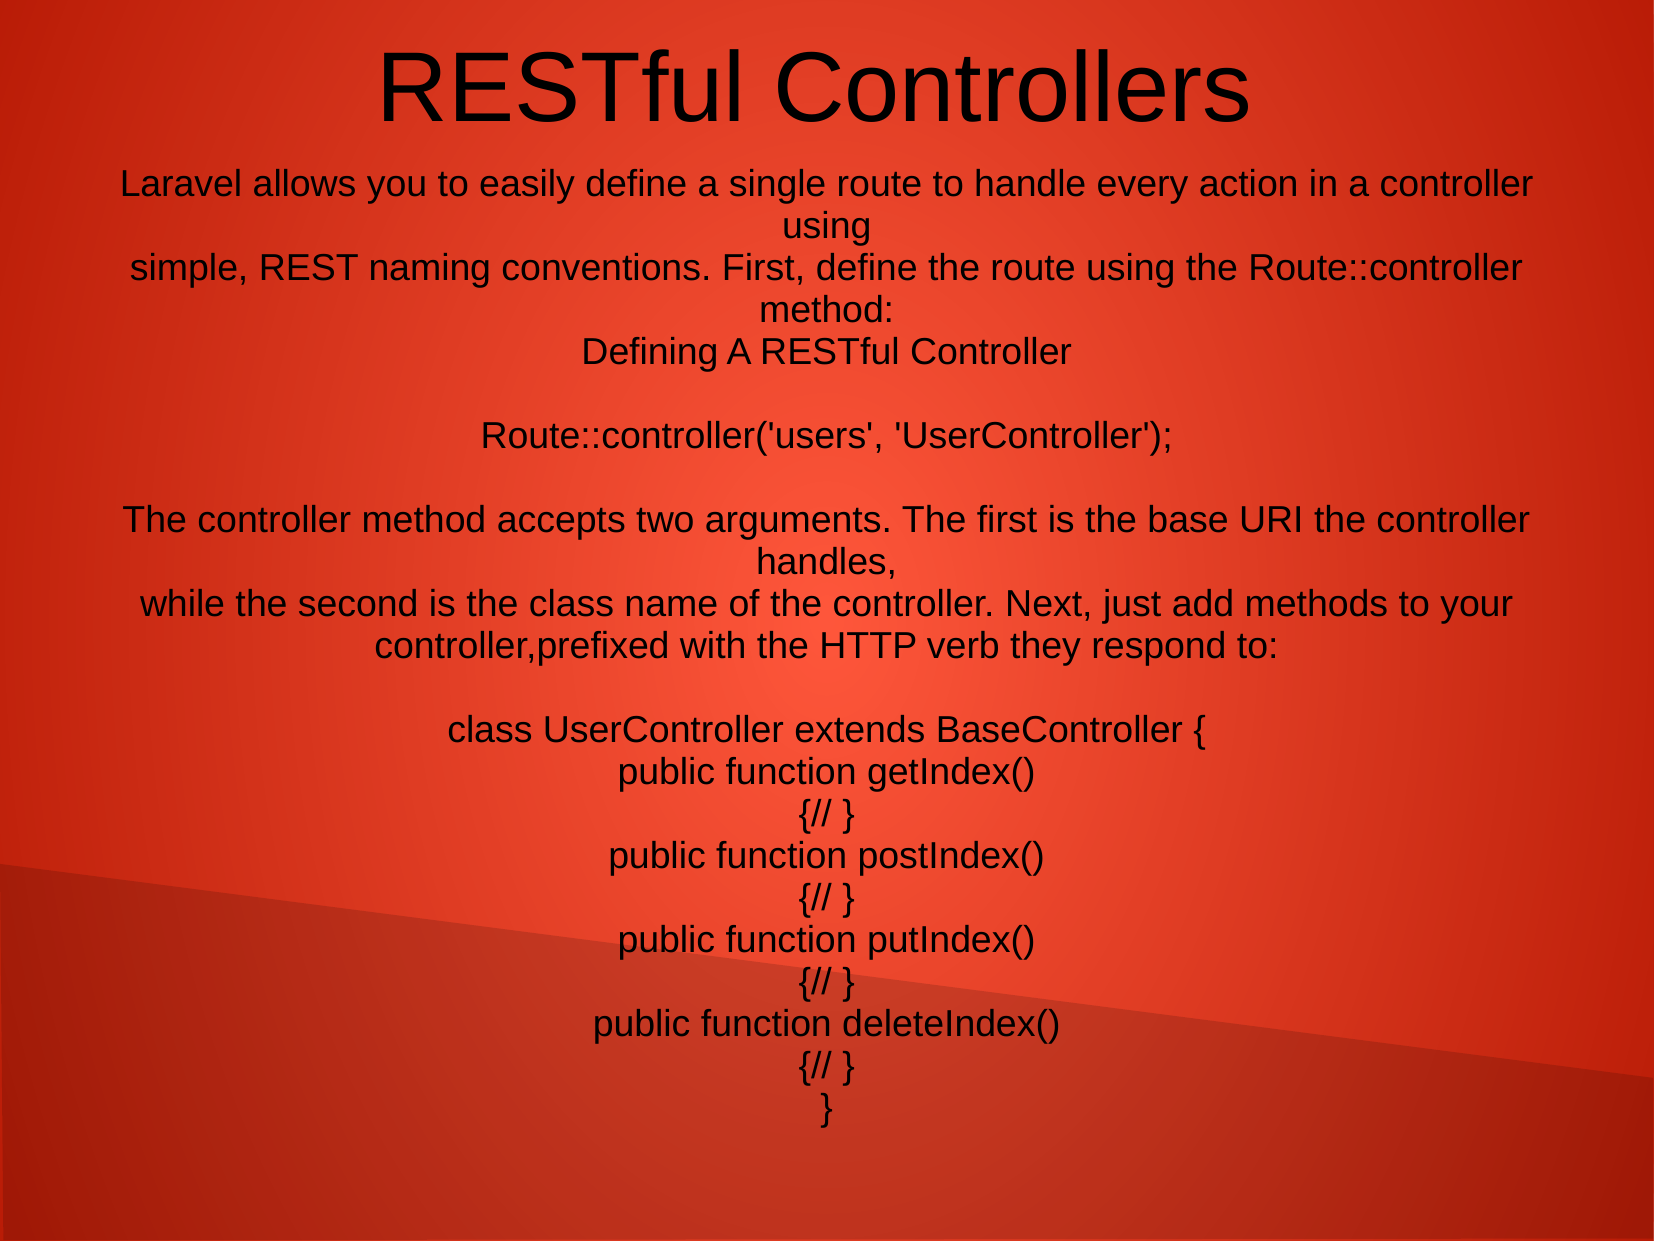

# RESTful Controllers
Laravel allows you to easily define a single route to handle every action in a controller using
simple, REST naming conventions. First, define the route using the Route::controller method:
Defining A RESTful Controller
Route::controller('users', 'UserController');
The controller method accepts two arguments. The first is the base URI the controller handles,
while the second is the class name of the controller. Next, just add methods to your controller,prefixed with the HTTP verb they respond to:
class UserController extends BaseController {
public function getIndex()
{// }
public function postIndex()
{// }
public function putIndex()
{// }
public function deleteIndex()
{// }
}